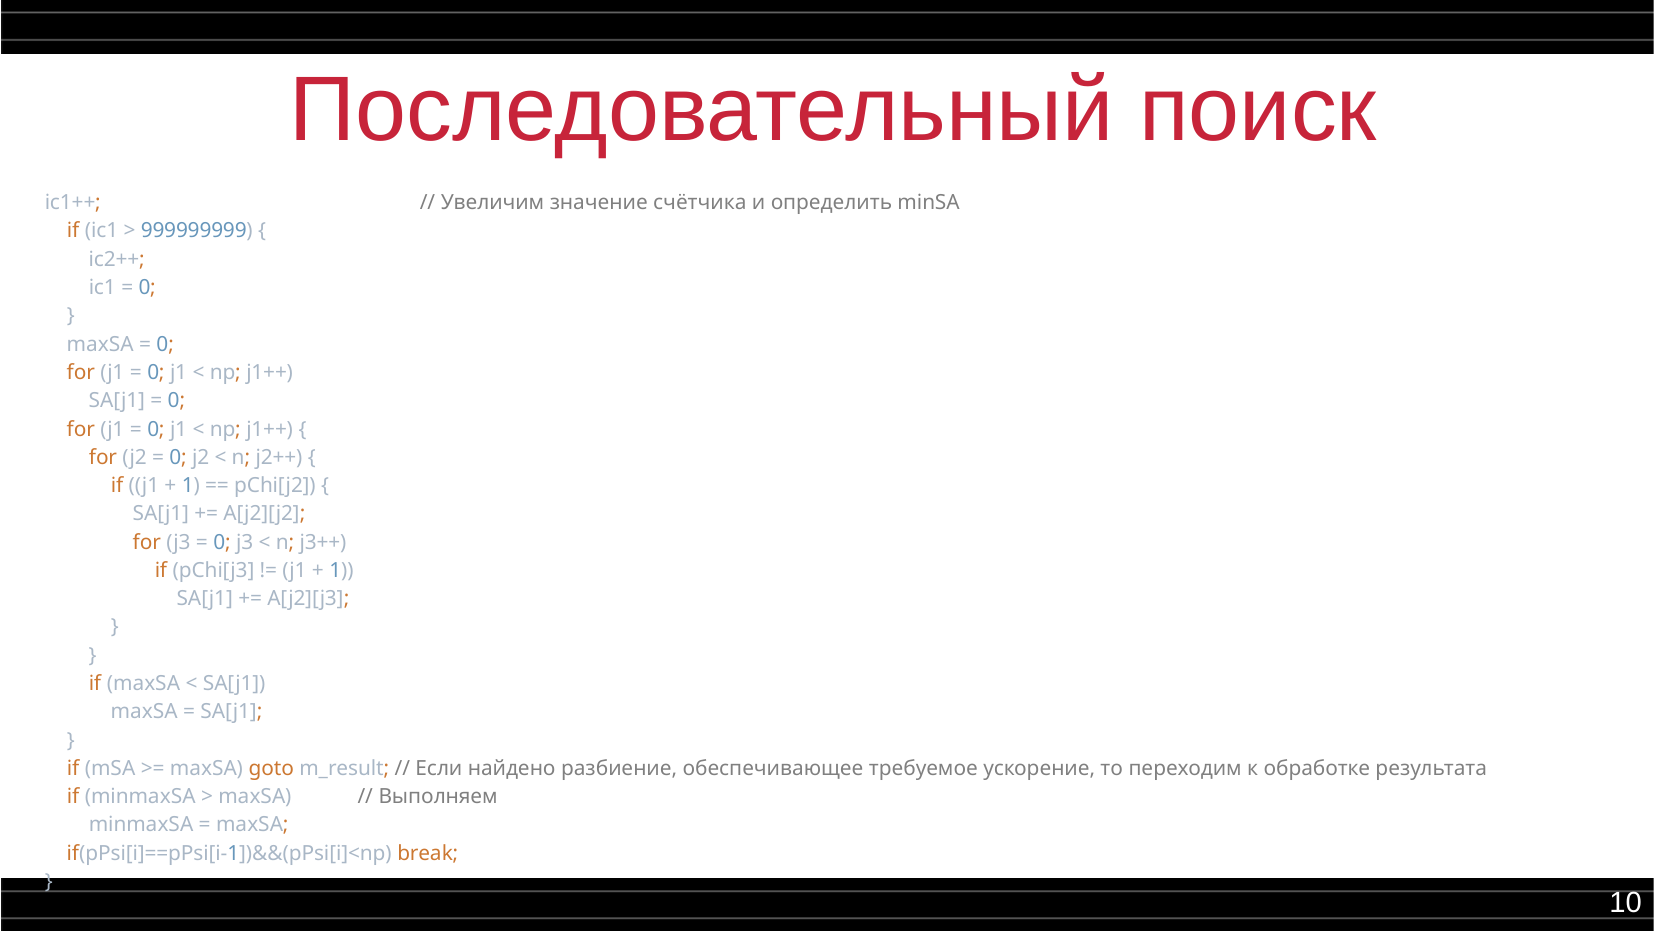

# Последовательный поиск
ic1++; // Увеличим значение счётчика и определить minSA
 if (ic1 > 999999999) {
 ic2++;
 ic1 = 0;
 }
 maxSA = 0;
 for (j1 = 0; j1 < np; j1++)
 SA[j1] = 0;
 for (j1 = 0; j1 < np; j1++) {
 for (j2 = 0; j2 < n; j2++) {
 if ((j1 + 1) == pChi[j2]) {
 SA[j1] += A[j2][j2];
 for (j3 = 0; j3 < n; j3++)
 if (pChi[j3] != (j1 + 1))
 SA[j1] += A[j2][j3];
 }
 }
 if (maxSA < SA[j1])
 maxSA = SA[j1];
 }
 if (mSA >= maxSA) goto m_result; // Если найдено разбиение, обеспечивающее требуемое ускорение, тo переходим к обработке результата
 if (minmaxSA > maxSA) // Выполняем
 minmaxSA = maxSA;
 if(pPsi[i]==pPsi[i-1])&&(pPsi[i]<np) break;
}